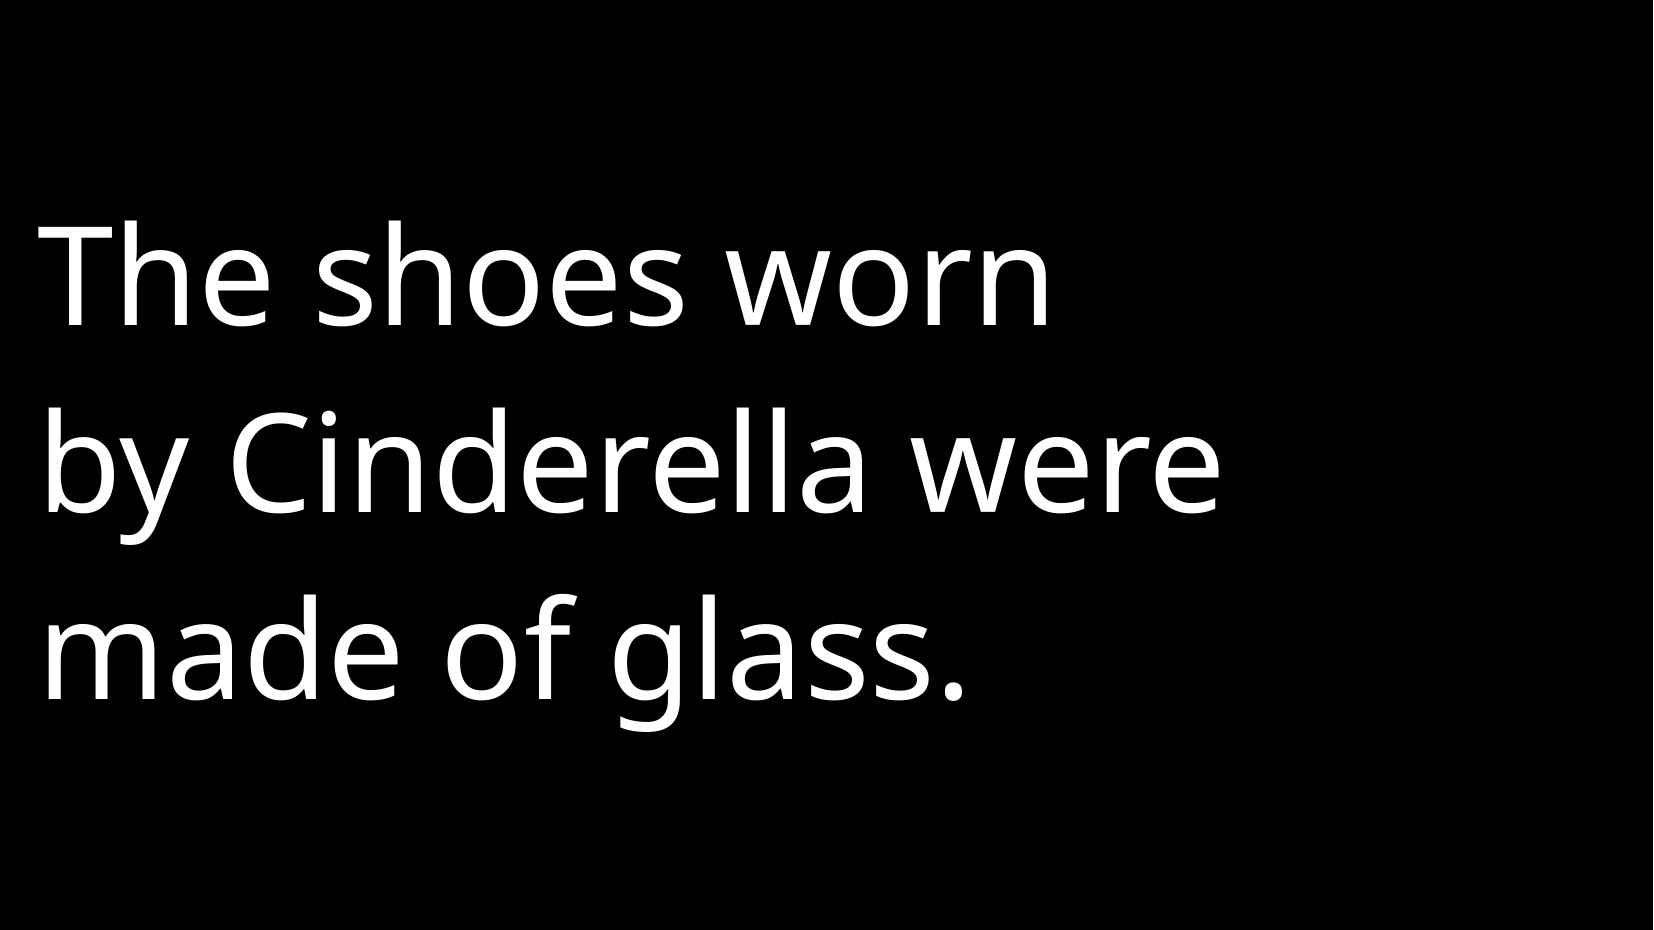

# The shoes worn by Cinderella were made of glass.